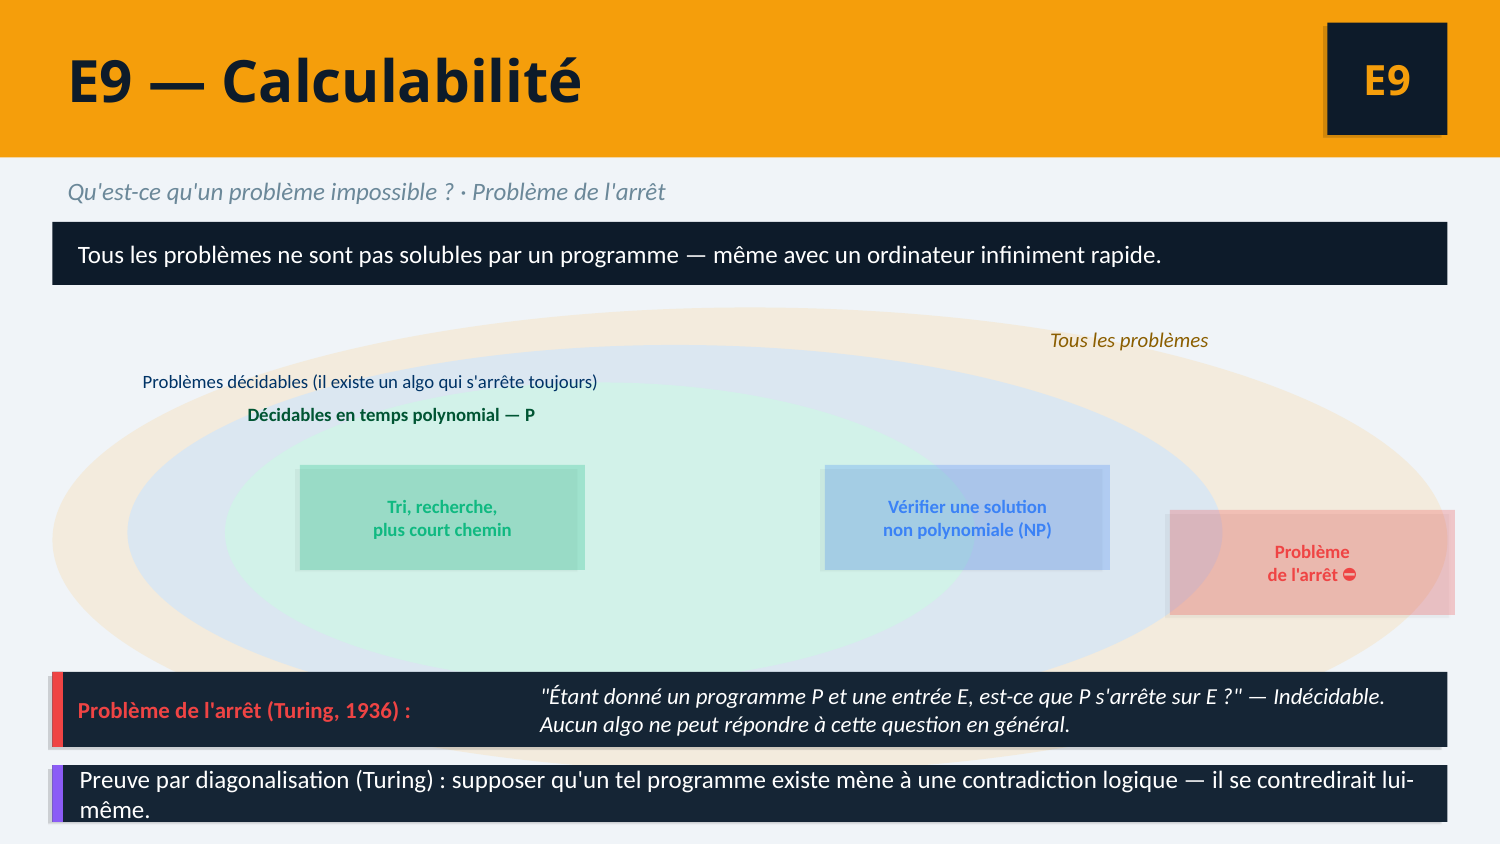

E9 — Calculabilité
E9
Qu'est-ce qu'un problème impossible ? · Problème de l'arrêt
Tous les problèmes ne sont pas solubles par un programme — même avec un ordinateur infiniment rapide.
Tous les problèmes
Problèmes décidables (il existe un algo qui s'arrête toujours)
Décidables en temps polynomial — P
Tri, recherche,
plus court chemin
Vérifier une solution
non polynomiale (NP)
Problème
de l'arrêt ⛔
Problème de l'arrêt (Turing, 1936) :
"Étant donné un programme P et une entrée E, est-ce que P s'arrête sur E ?" — Indécidable. Aucun algo ne peut répondre à cette question en général.
Preuve par diagonalisation (Turing) : supposer qu'un tel programme existe mène à une contradiction logique — il se contredirait lui-même.